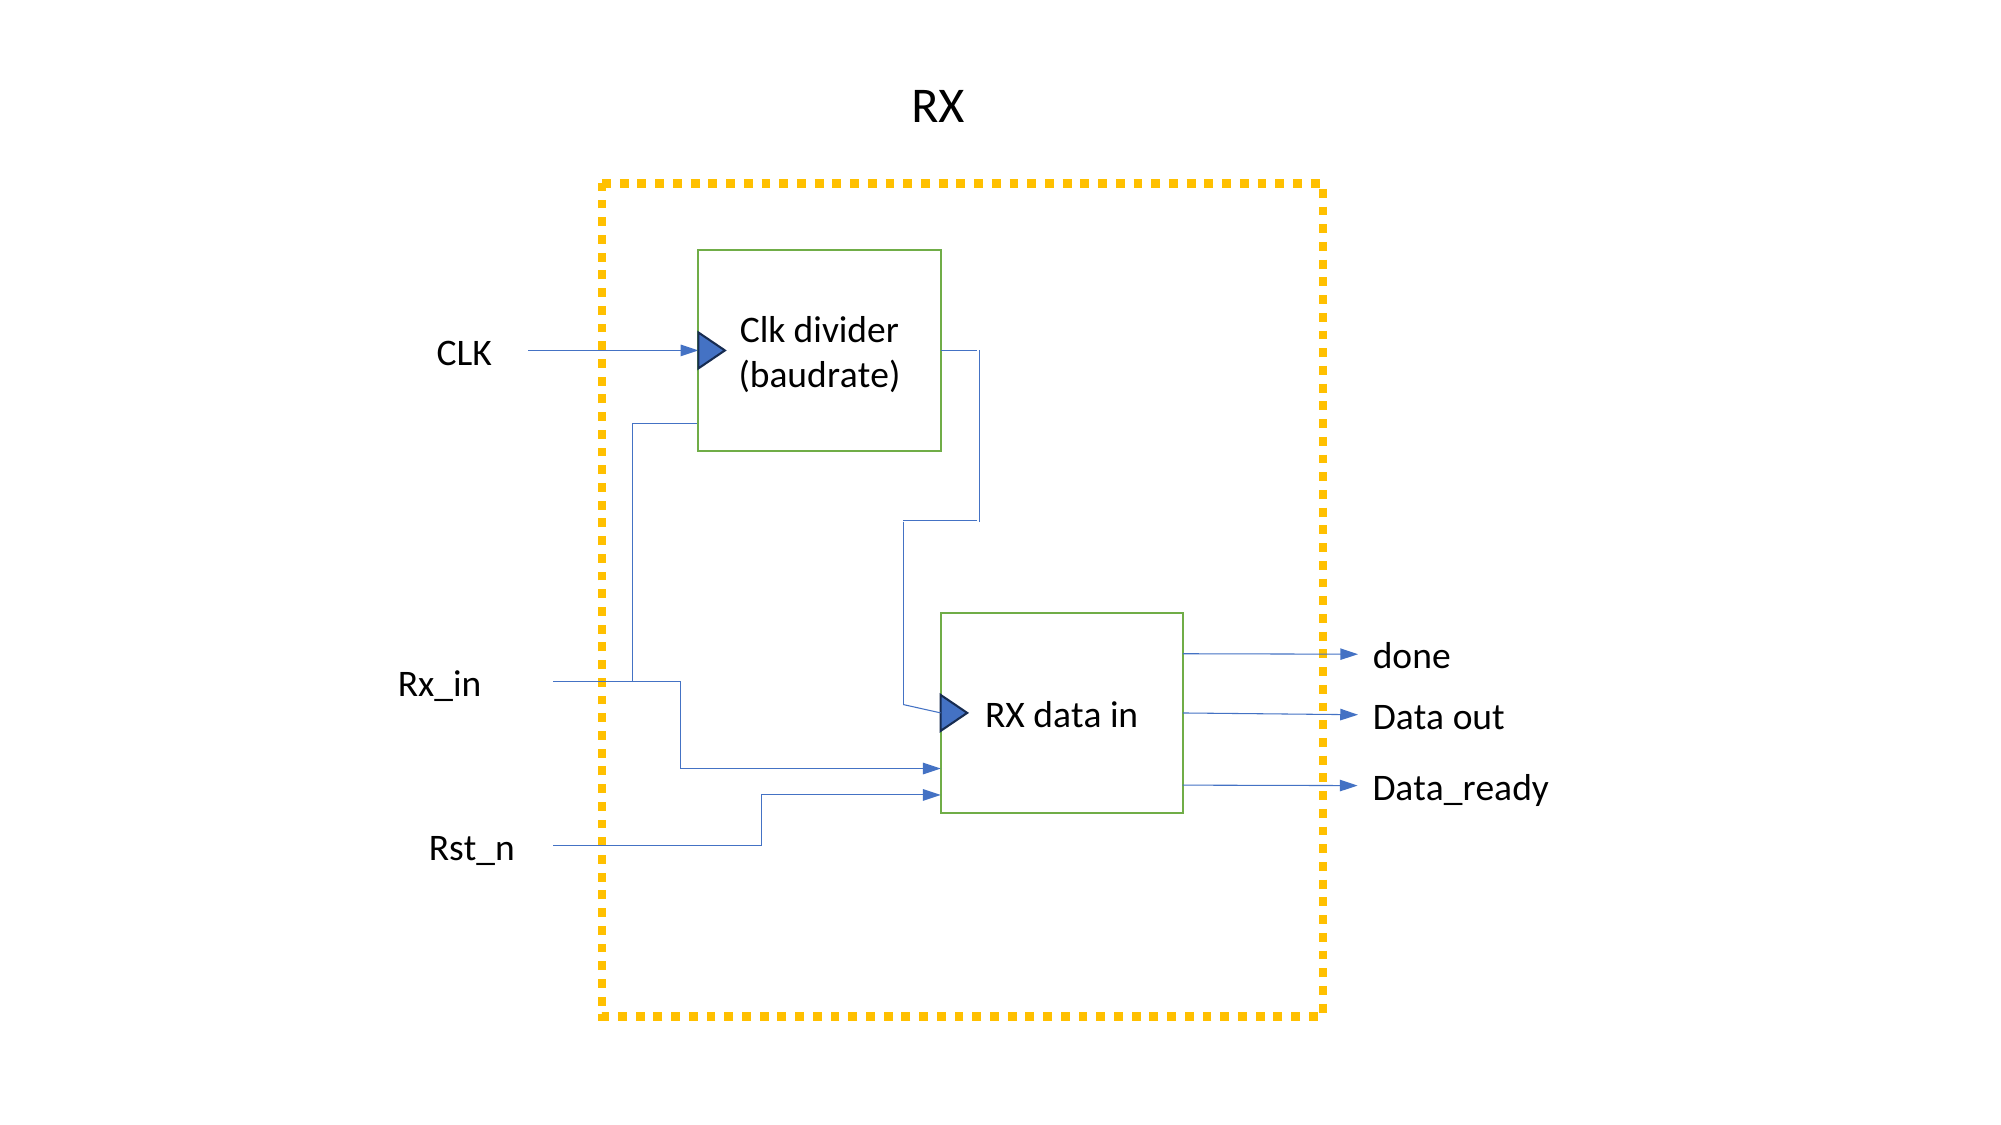

RX
Clk divider
(baudrate)
CLK
RX data in
done
Rx_in
Data out
Data_ready
Rst_n